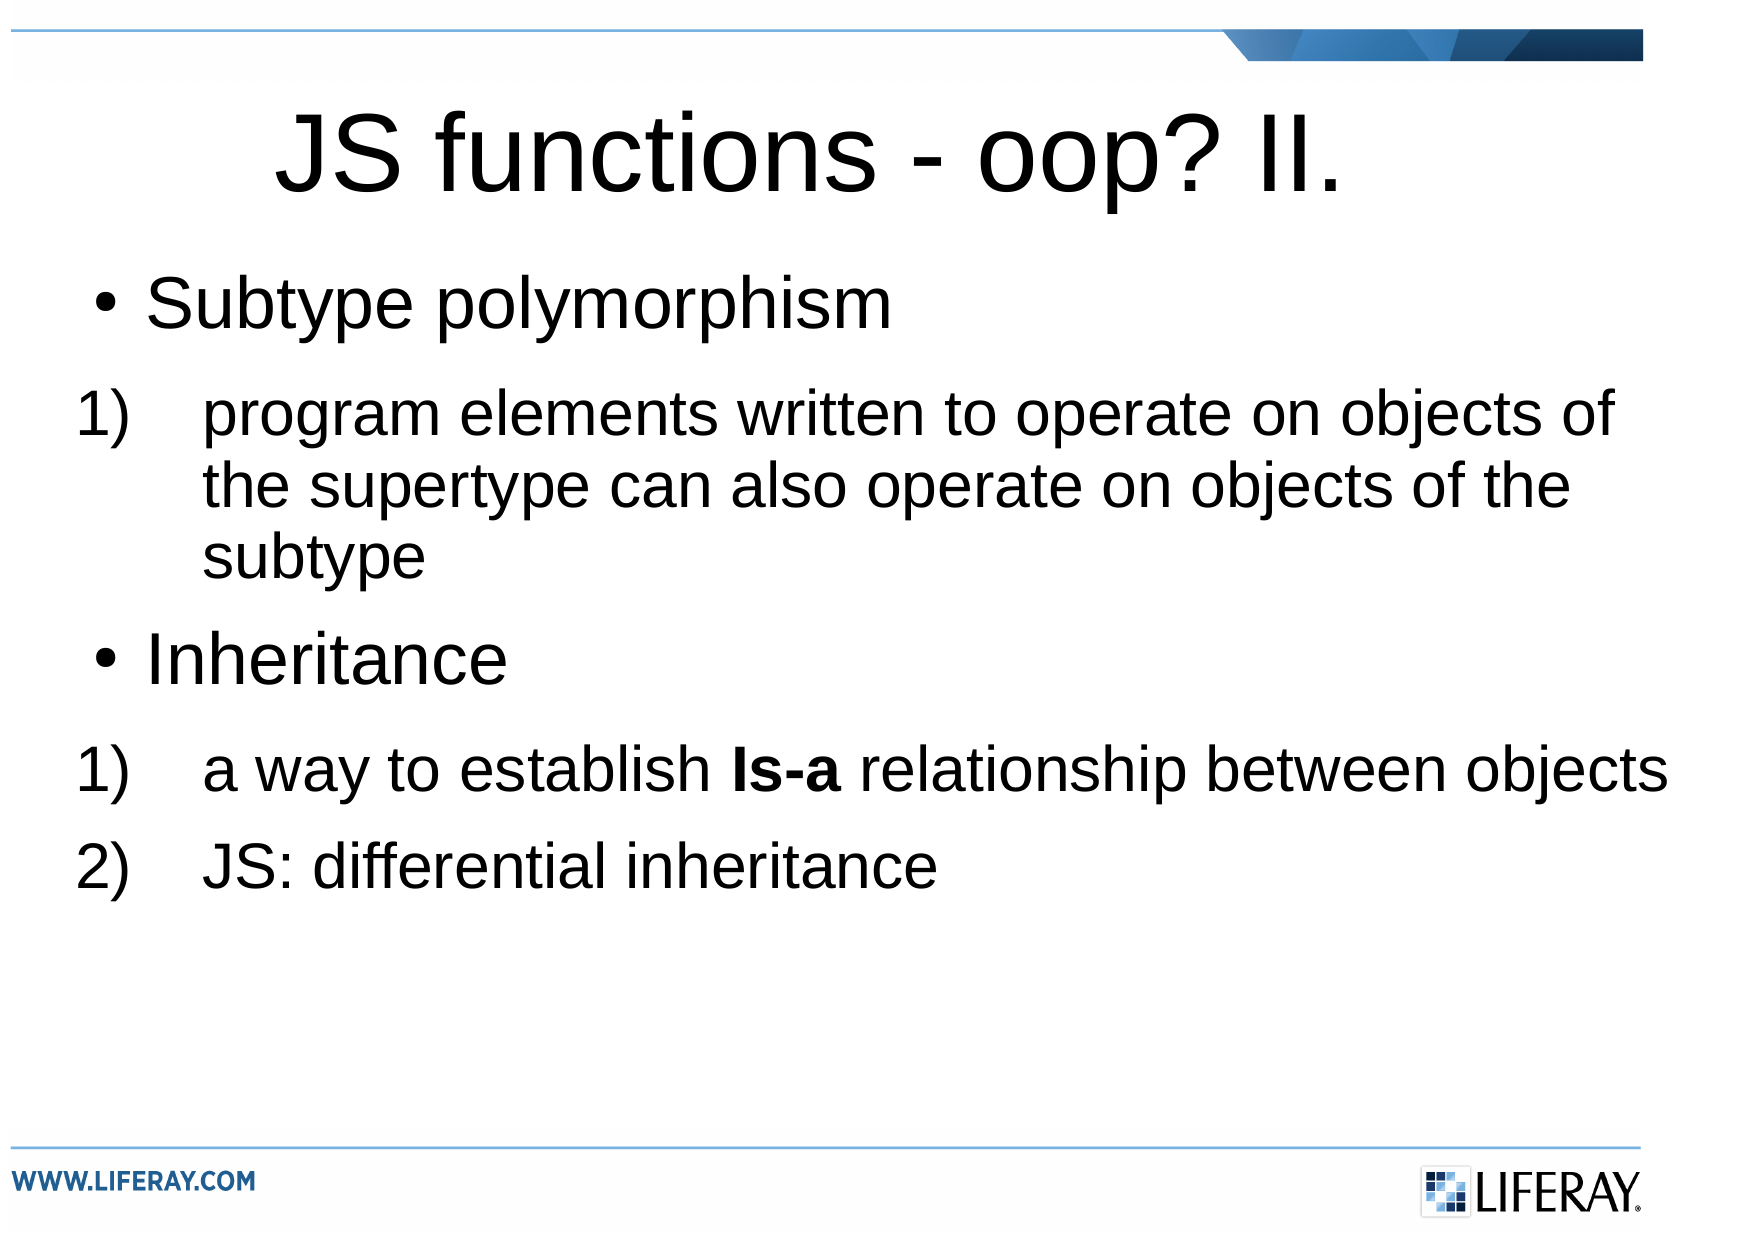

# JS functions - oop? II.
Subtype polymorphism
program elements written to operate on objects of the supertype can also operate on objects of the subtype
Inheritance
a way to establish Is-a relationship between objects
JS: differential inheritance